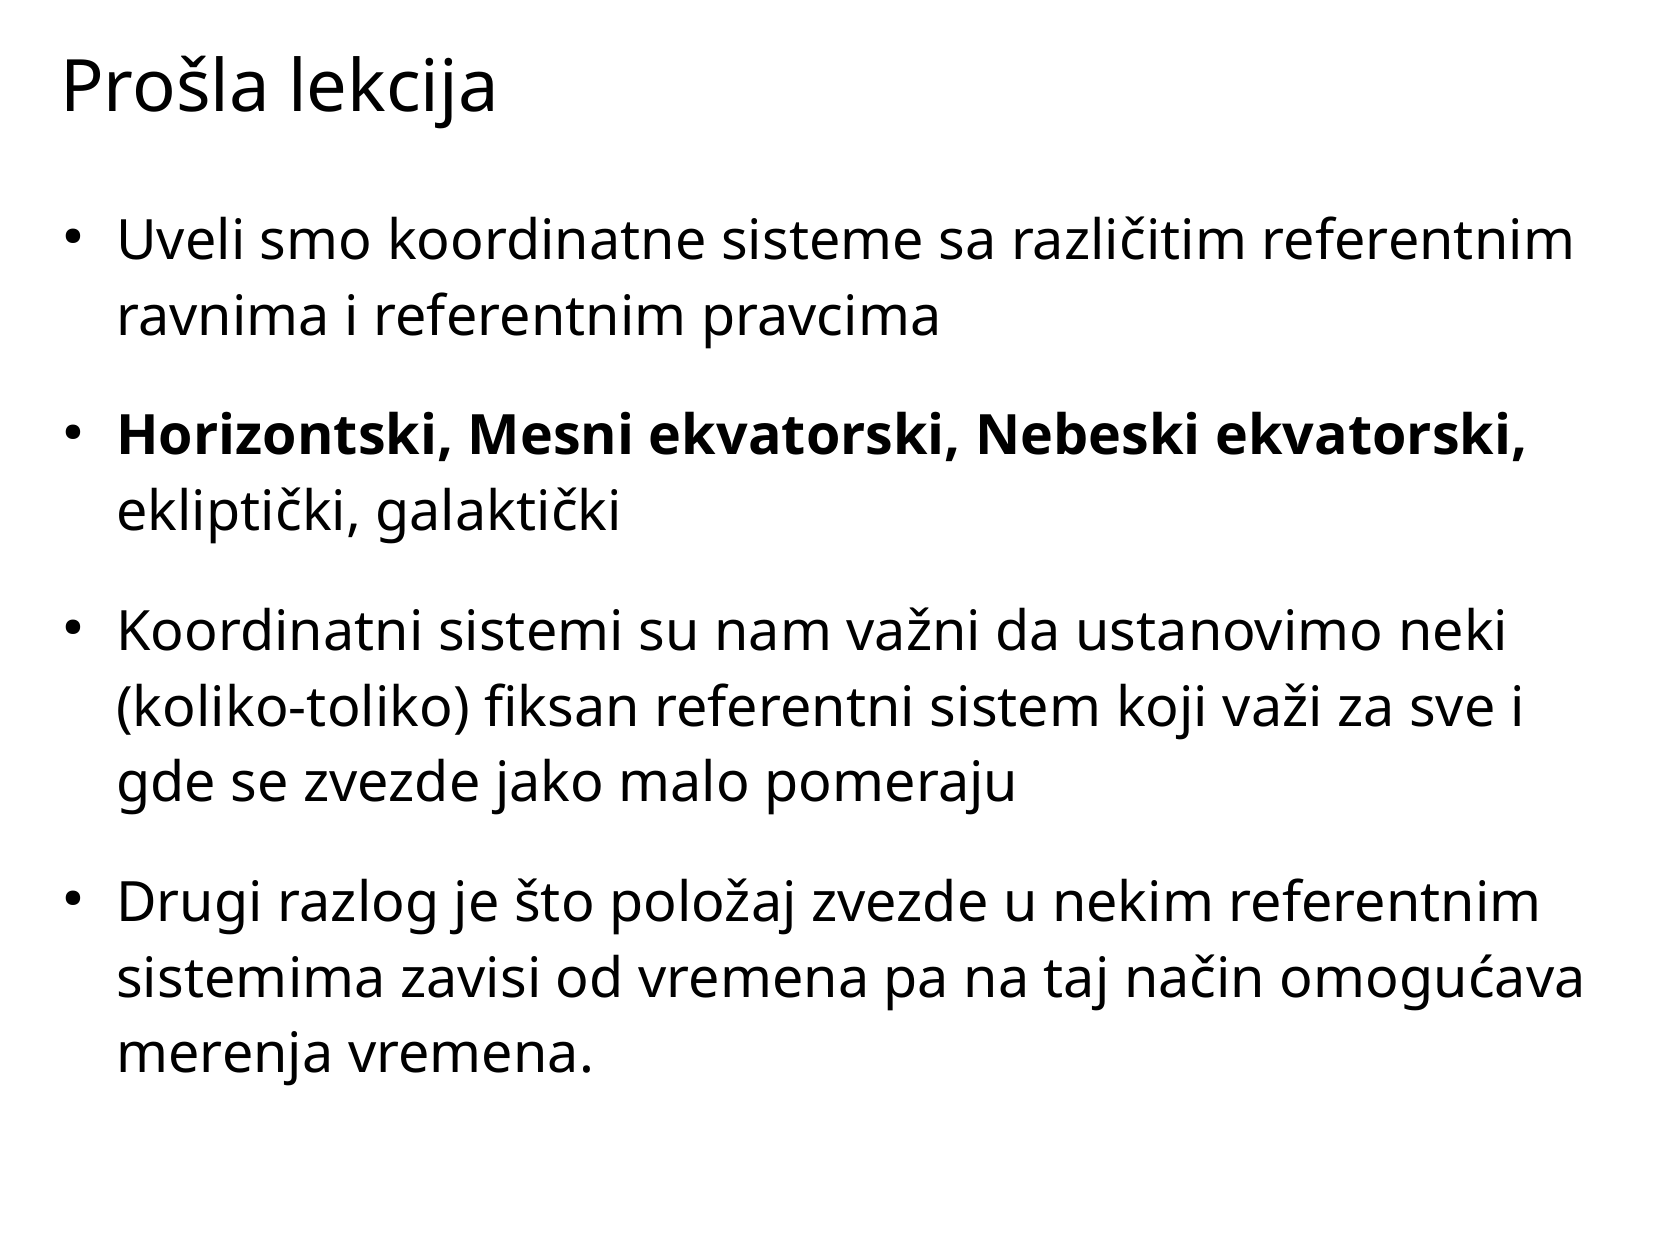

# Prošla lekcija
Uveli smo koordinatne sisteme sa različitim referentnim ravnima i referentnim pravcima
Horizontski, Mesni ekvatorski, Nebeski ekvatorski, ekliptički, galaktički
Koordinatni sistemi su nam važni da ustanovimo neki (koliko-toliko) fiksan referentni sistem koji važi za sve i gde se zvezde jako malo pomeraju
Drugi razlog je što položaj zvezde u nekim referentnim sistemima zavisi od vremena pa na taj način omogućava merenja vremena.